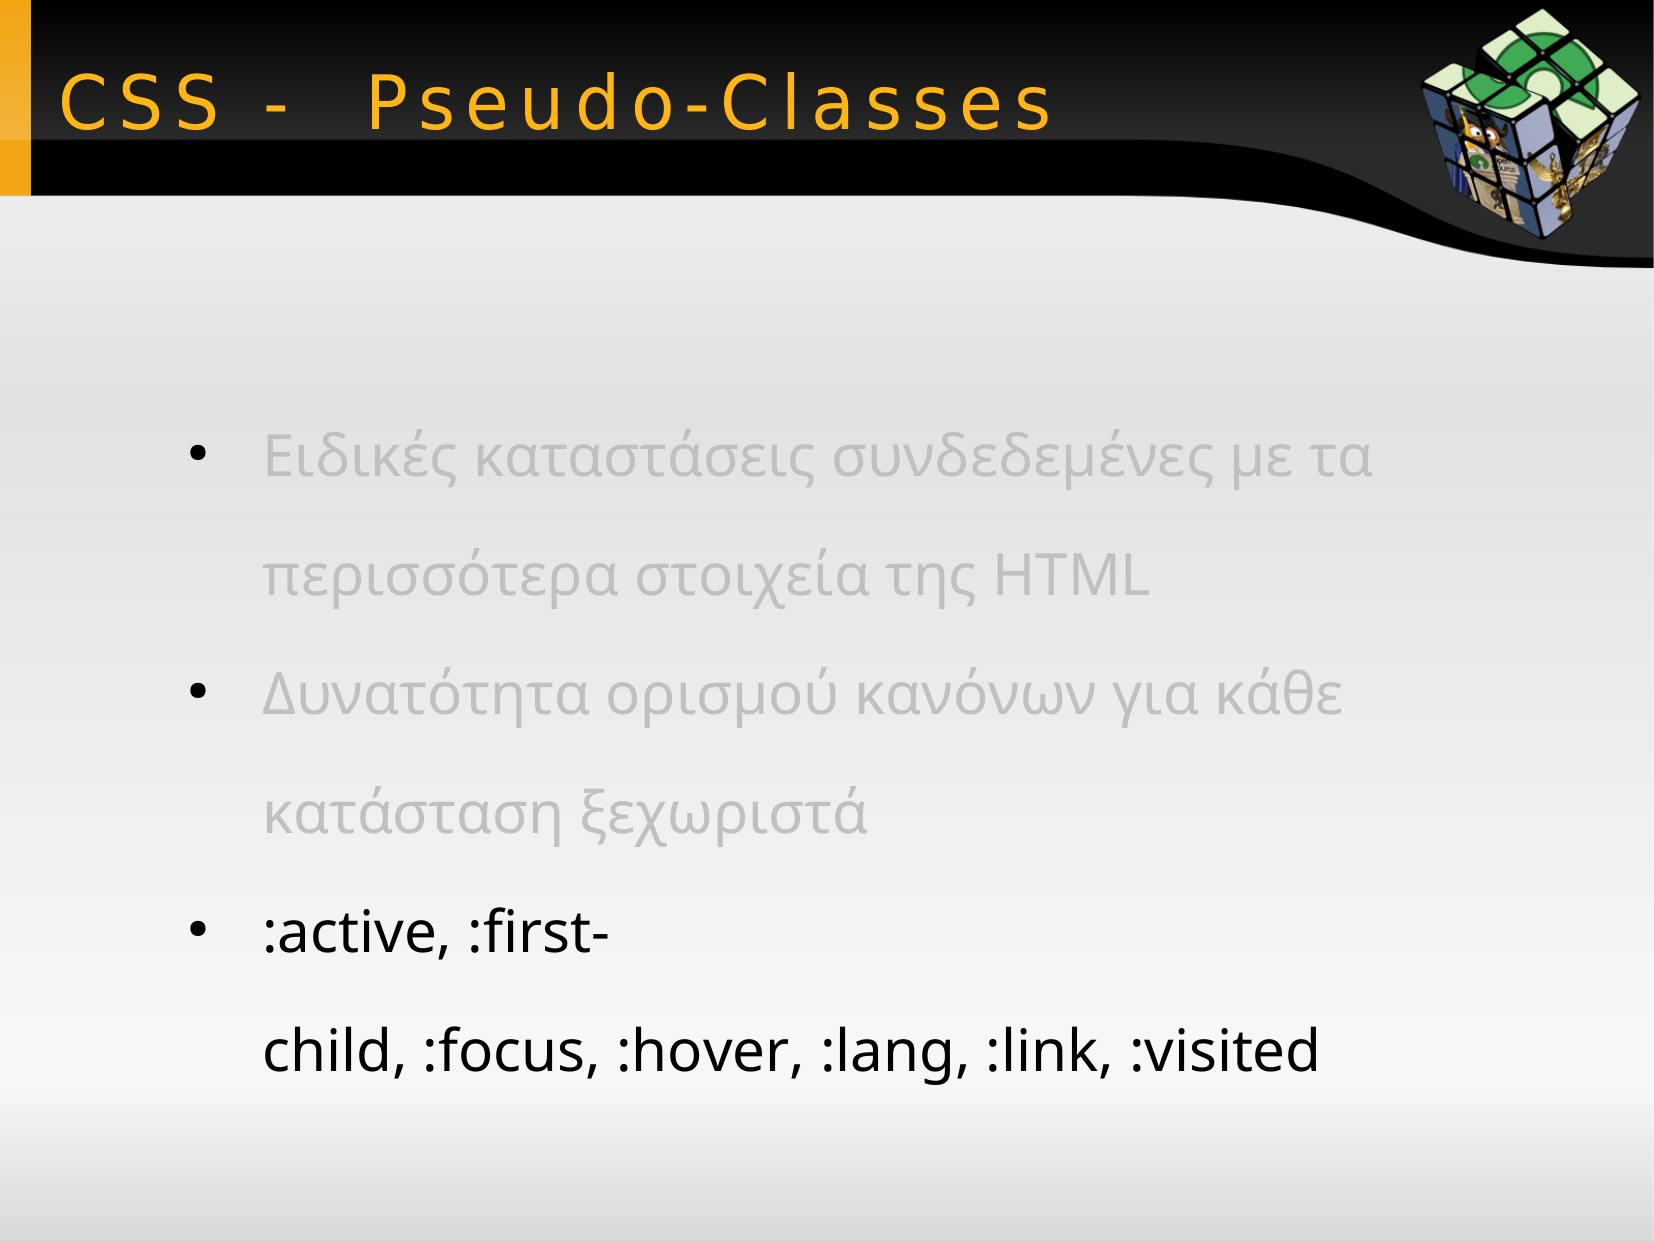

# CSS - Pseudo-Classes
Ειδικές καταστάσεις συνδεδεμένες με τα περισσότερα στοιχεία της HTML
Δυνατότητα ορισμού κανόνων για κάθε κατάσταση ξεχωριστά
:active, :first-child, :focus, :hover, :lang, :link, :visited